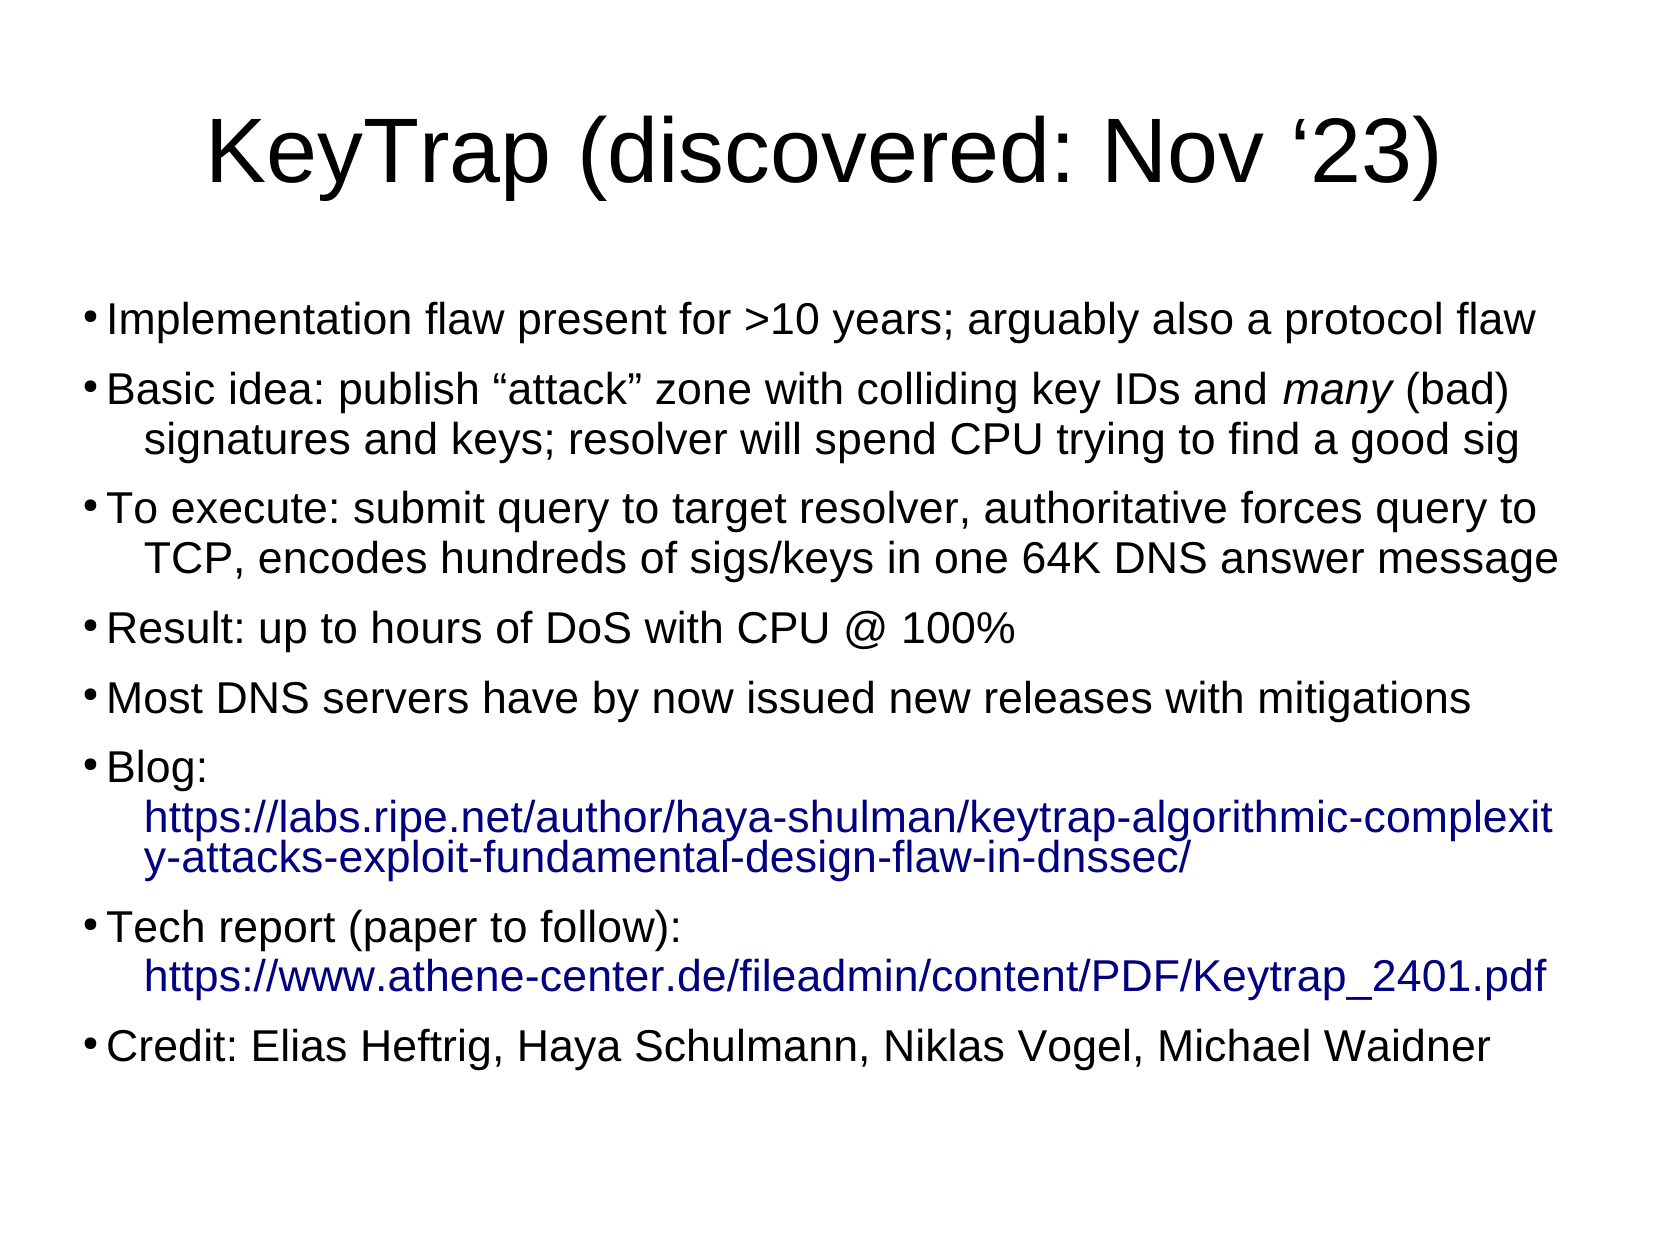

# KeyTrap (discovered: Nov ‘23)
Implementation flaw present for >10 years; arguably also a protocol flaw
Basic idea: publish “attack” zone with colliding key IDs and many (bad) signatures and keys; resolver will spend CPU trying to find a good sig
To execute: submit query to target resolver, authoritative forces query to TCP, encodes hundreds of sigs/keys in one 64K DNS answer message
Result: up to hours of DoS with CPU @ 100%
Most DNS servers have by now issued new releases with mitigations
Blog: https://labs.ripe.net/author/haya-shulman/keytrap-algorithmic-complexity-attacks-exploit-fundamental-design-flaw-in-dnssec/
Tech report (paper to follow): https://www.athene-center.de/fileadmin/content/PDF/Keytrap_2401.pdf
Credit: Elias Heftrig, Haya Schulmann, Niklas Vogel, Michael Waidner